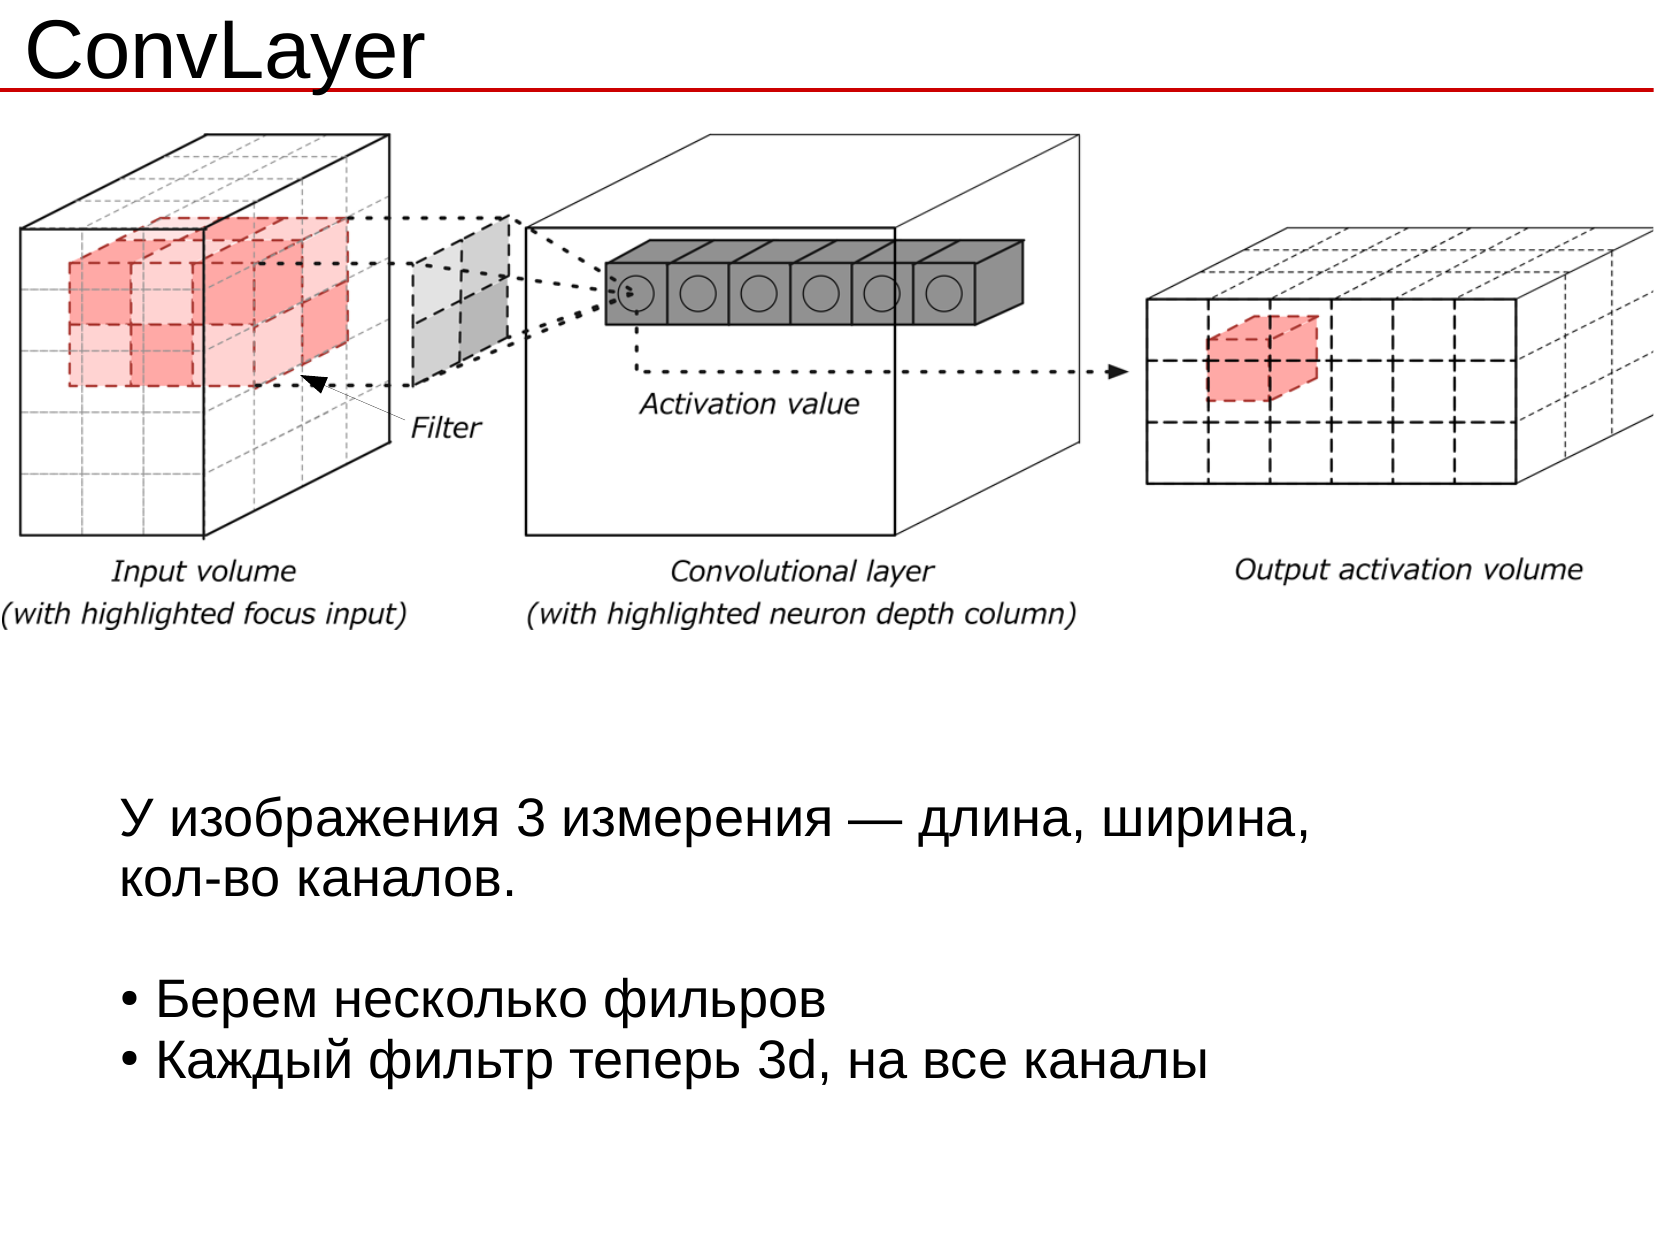

# ConvLayer
У изображения 3 измерения — длина, ширина, кол-во каналов.
Берем несколько фильров
Каждый фильтр теперь 3d, на все каналы